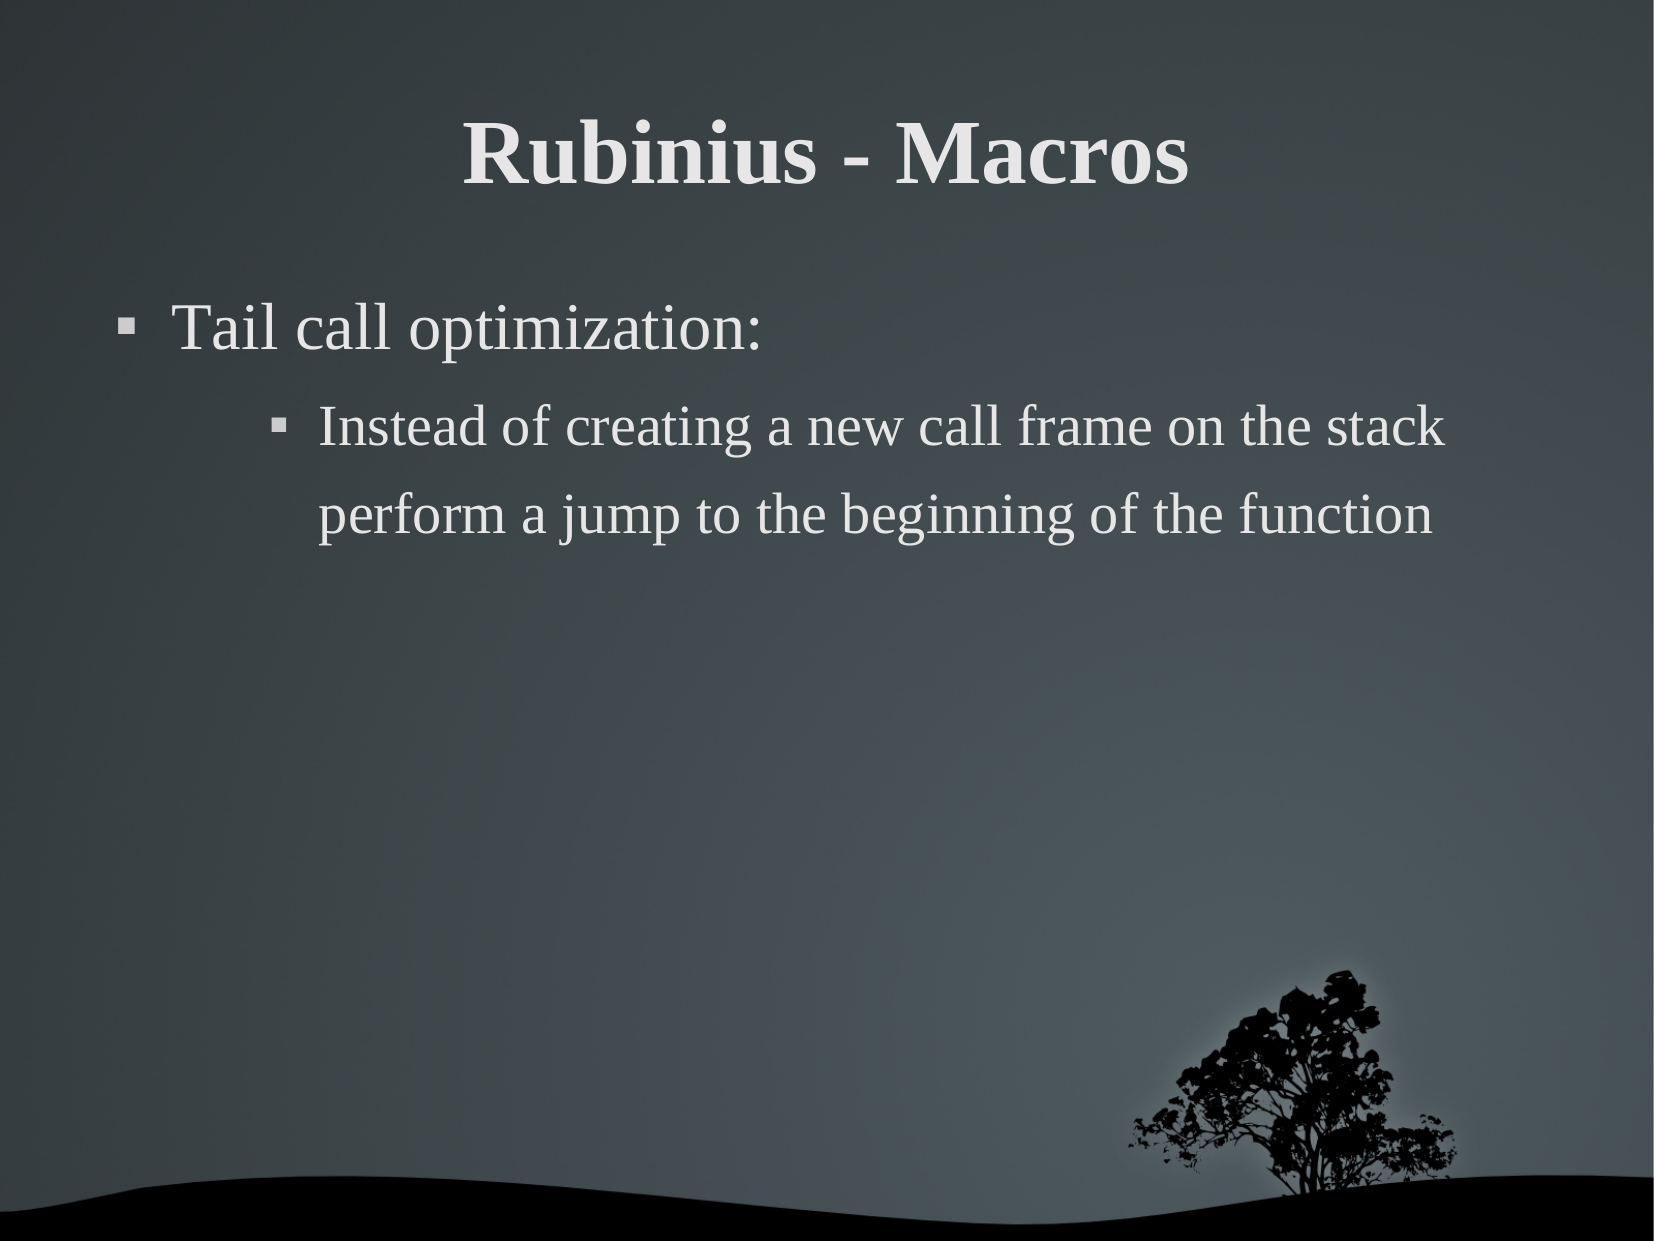

# Rubinius - Macros
Tail call optimization:
Instead of creating a new call frame on the stack
perform a jump to the beginning of the function